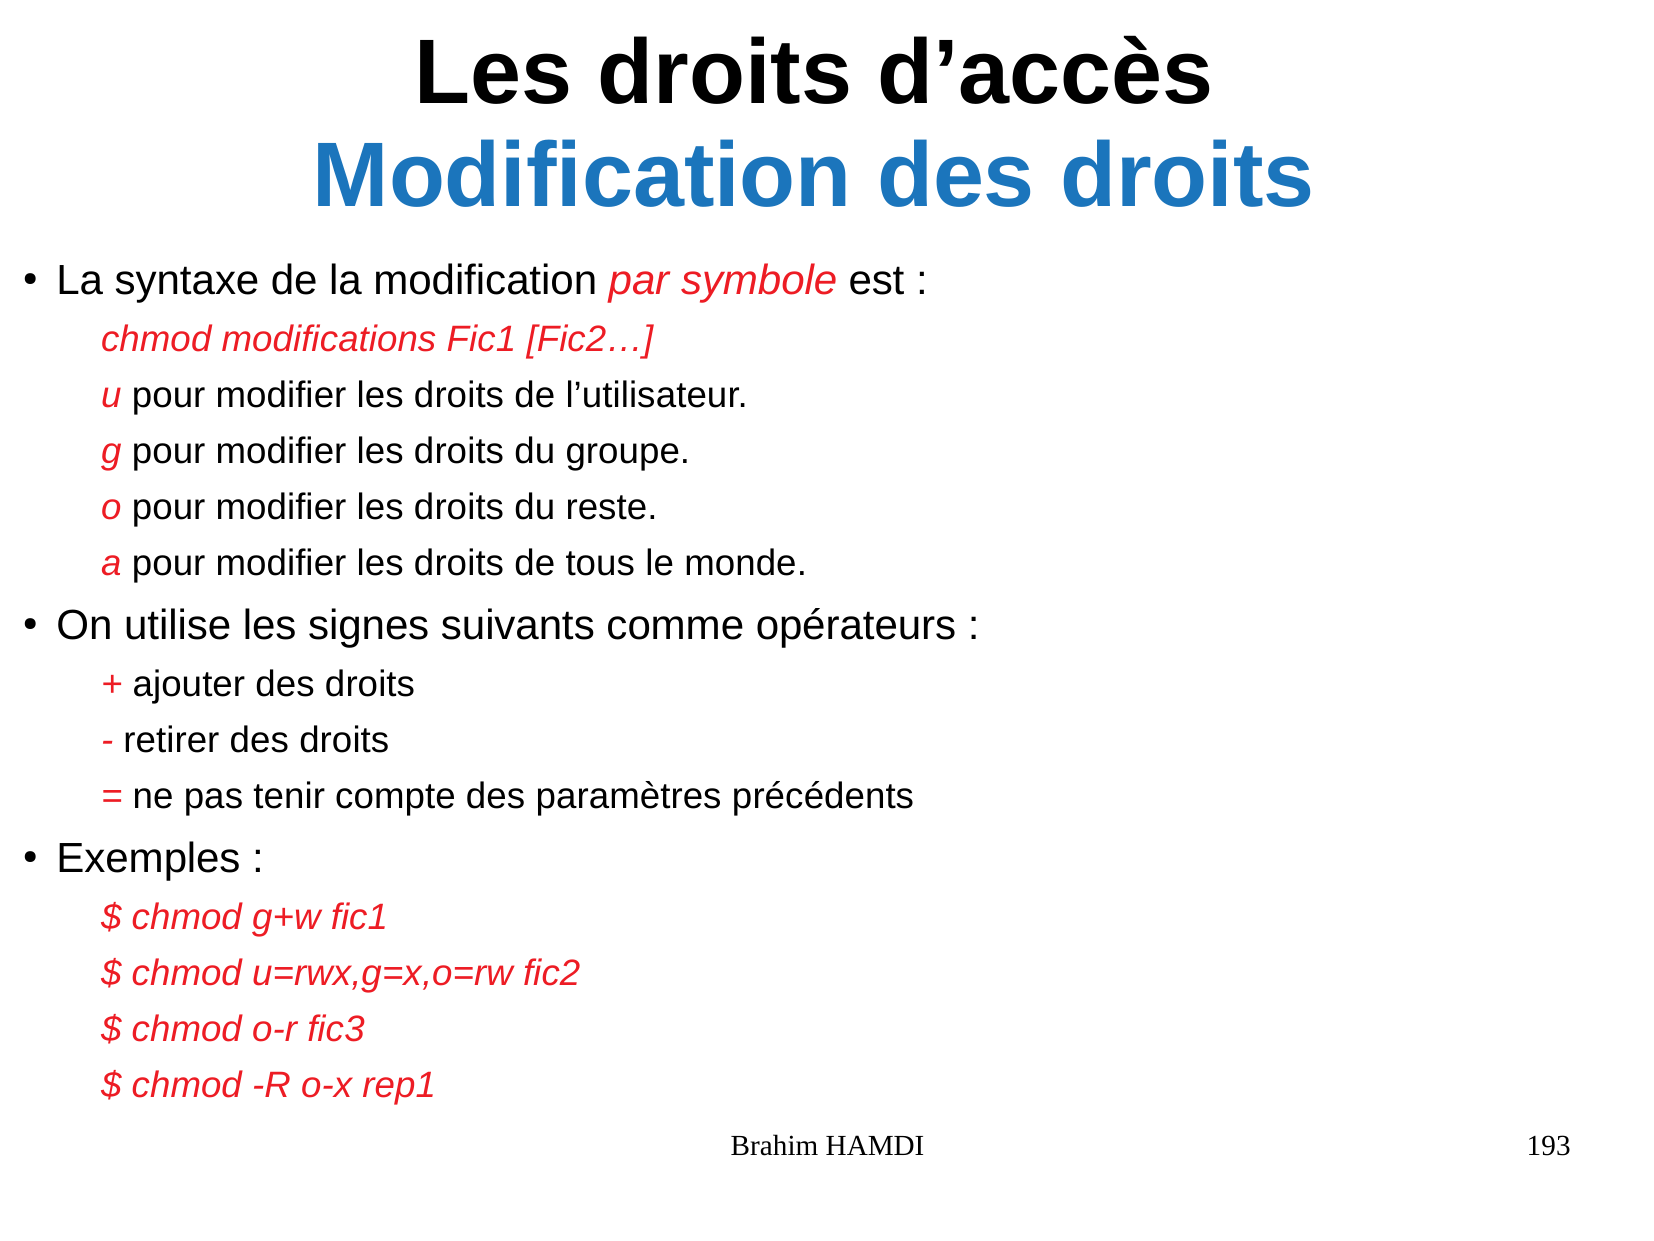

# Les droits d’accès Modification des droits
La syntaxe de la modification par symbole est :
chmod modifications Fic1 [Fic2…]
u pour modifier les droits de l’utilisateur.
g pour modifier les droits du groupe.
o pour modifier les droits du reste.
a pour modifier les droits de tous le monde.
On utilise les signes suivants comme opérateurs :
+ ajouter des droits
- retirer des droits
= ne pas tenir compte des paramètres précédents
Exemples :
$ chmod g+w fic1
$ chmod u=rwx,g=x,o=rw fic2
$ chmod o-r fic3
$ chmod -R o-x rep1
Brahim HAMDI
193